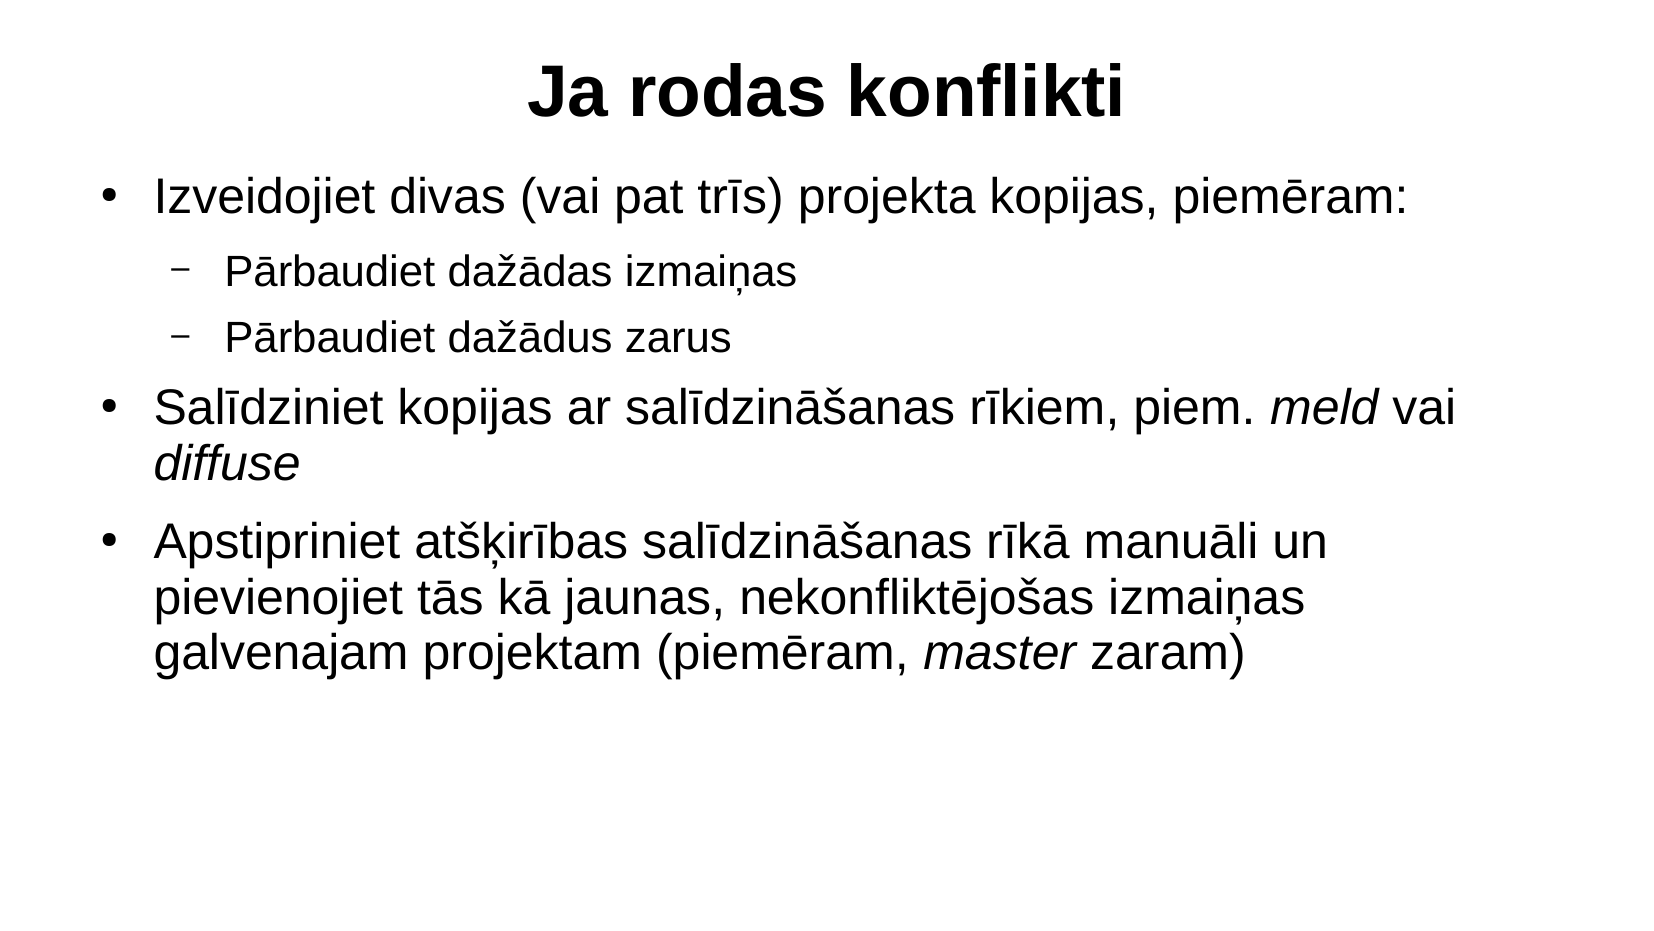

# Ja rodas konflikti
Izveidojiet divas (vai pat trīs) projekta kopijas, piemēram:
Pārbaudiet dažādas izmaiņas
Pārbaudiet dažādus zarus
Salīdziniet kopijas ar salīdzināšanas rīkiem, piem. meld vai diffuse
Apstipriniet atšķirības salīdzināšanas rīkā manuāli un pievienojiet tās kā jaunas, nekonfliktējošas izmaiņas galvenajam projektam (piemēram, master zaram)